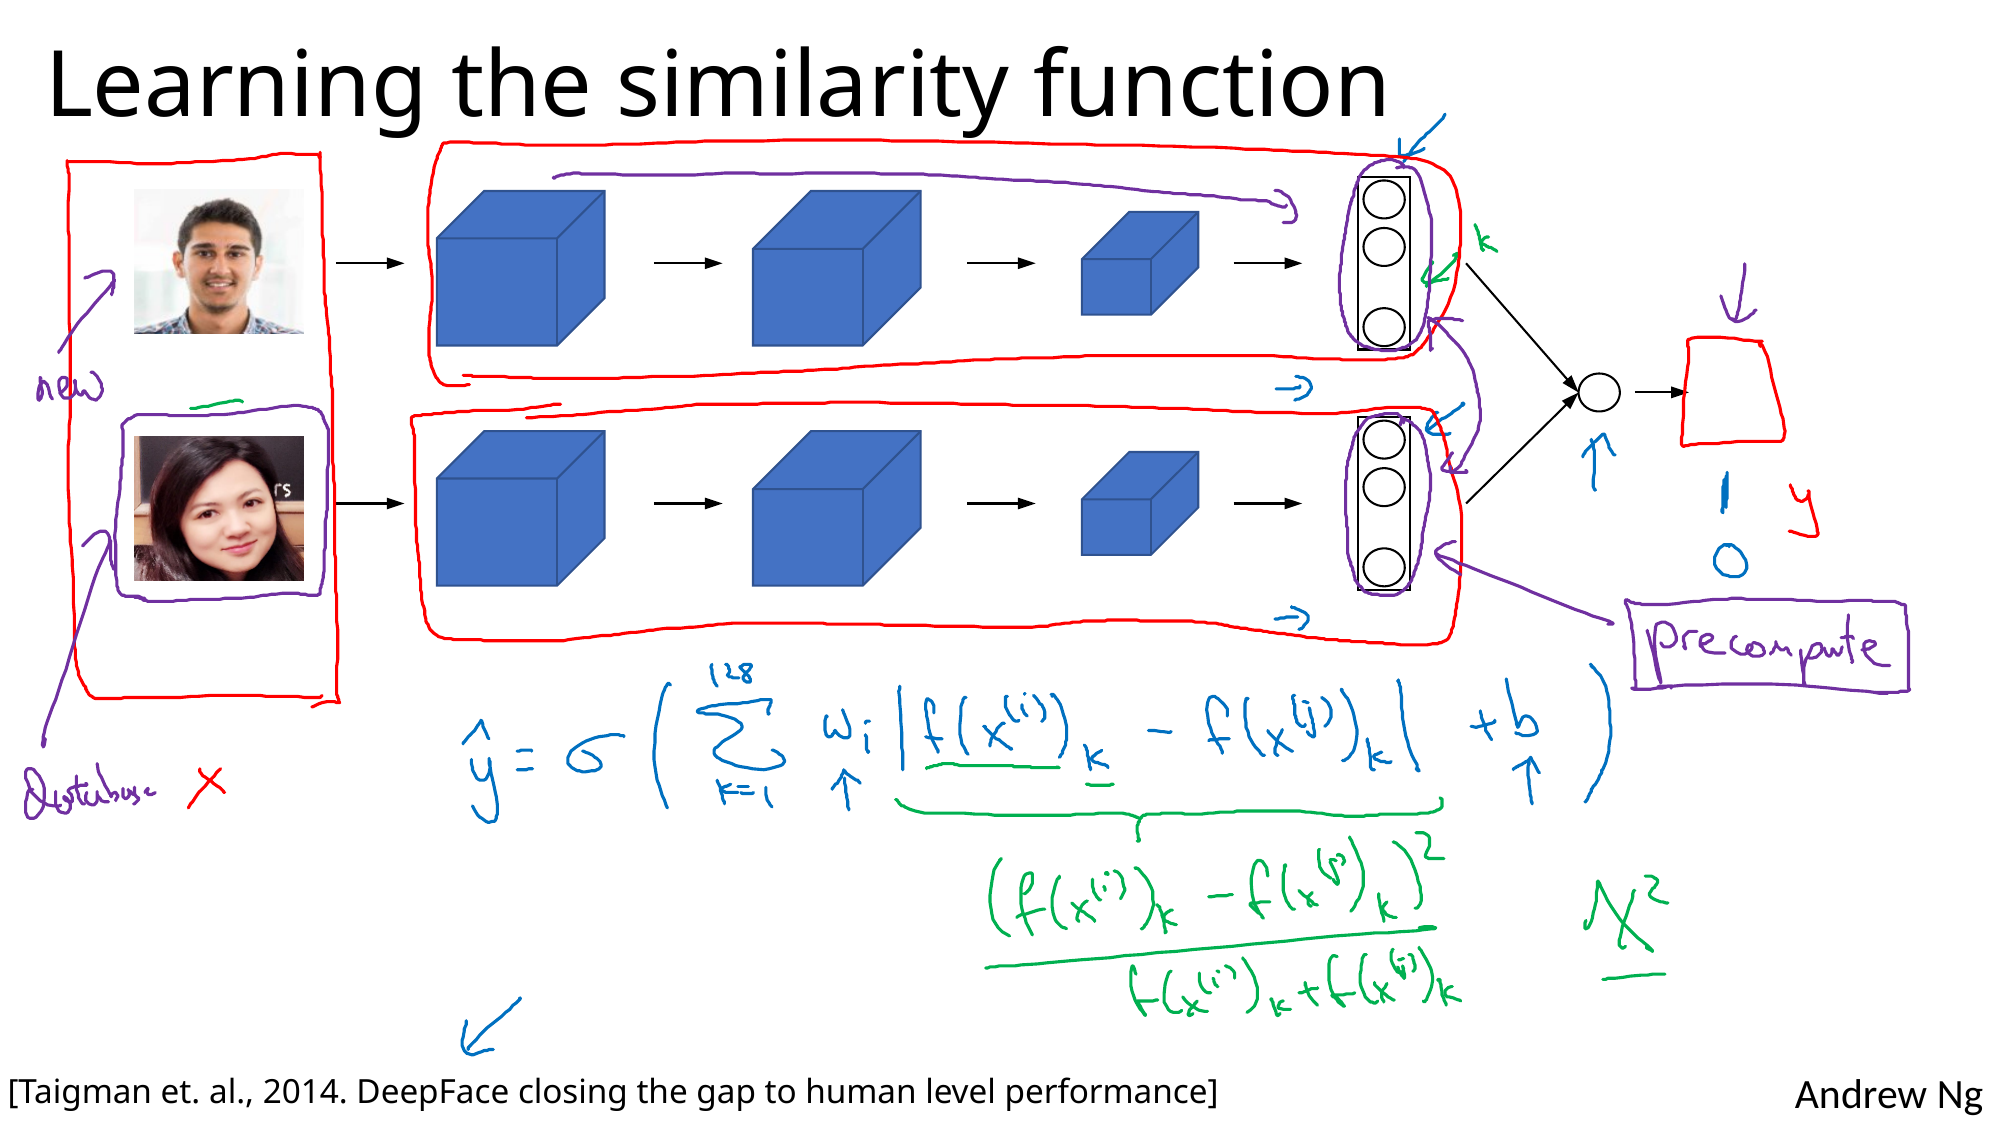

# Learning the similarity function
[Taigman et. al., 2014. DeepFace closing the gap to human level performance]